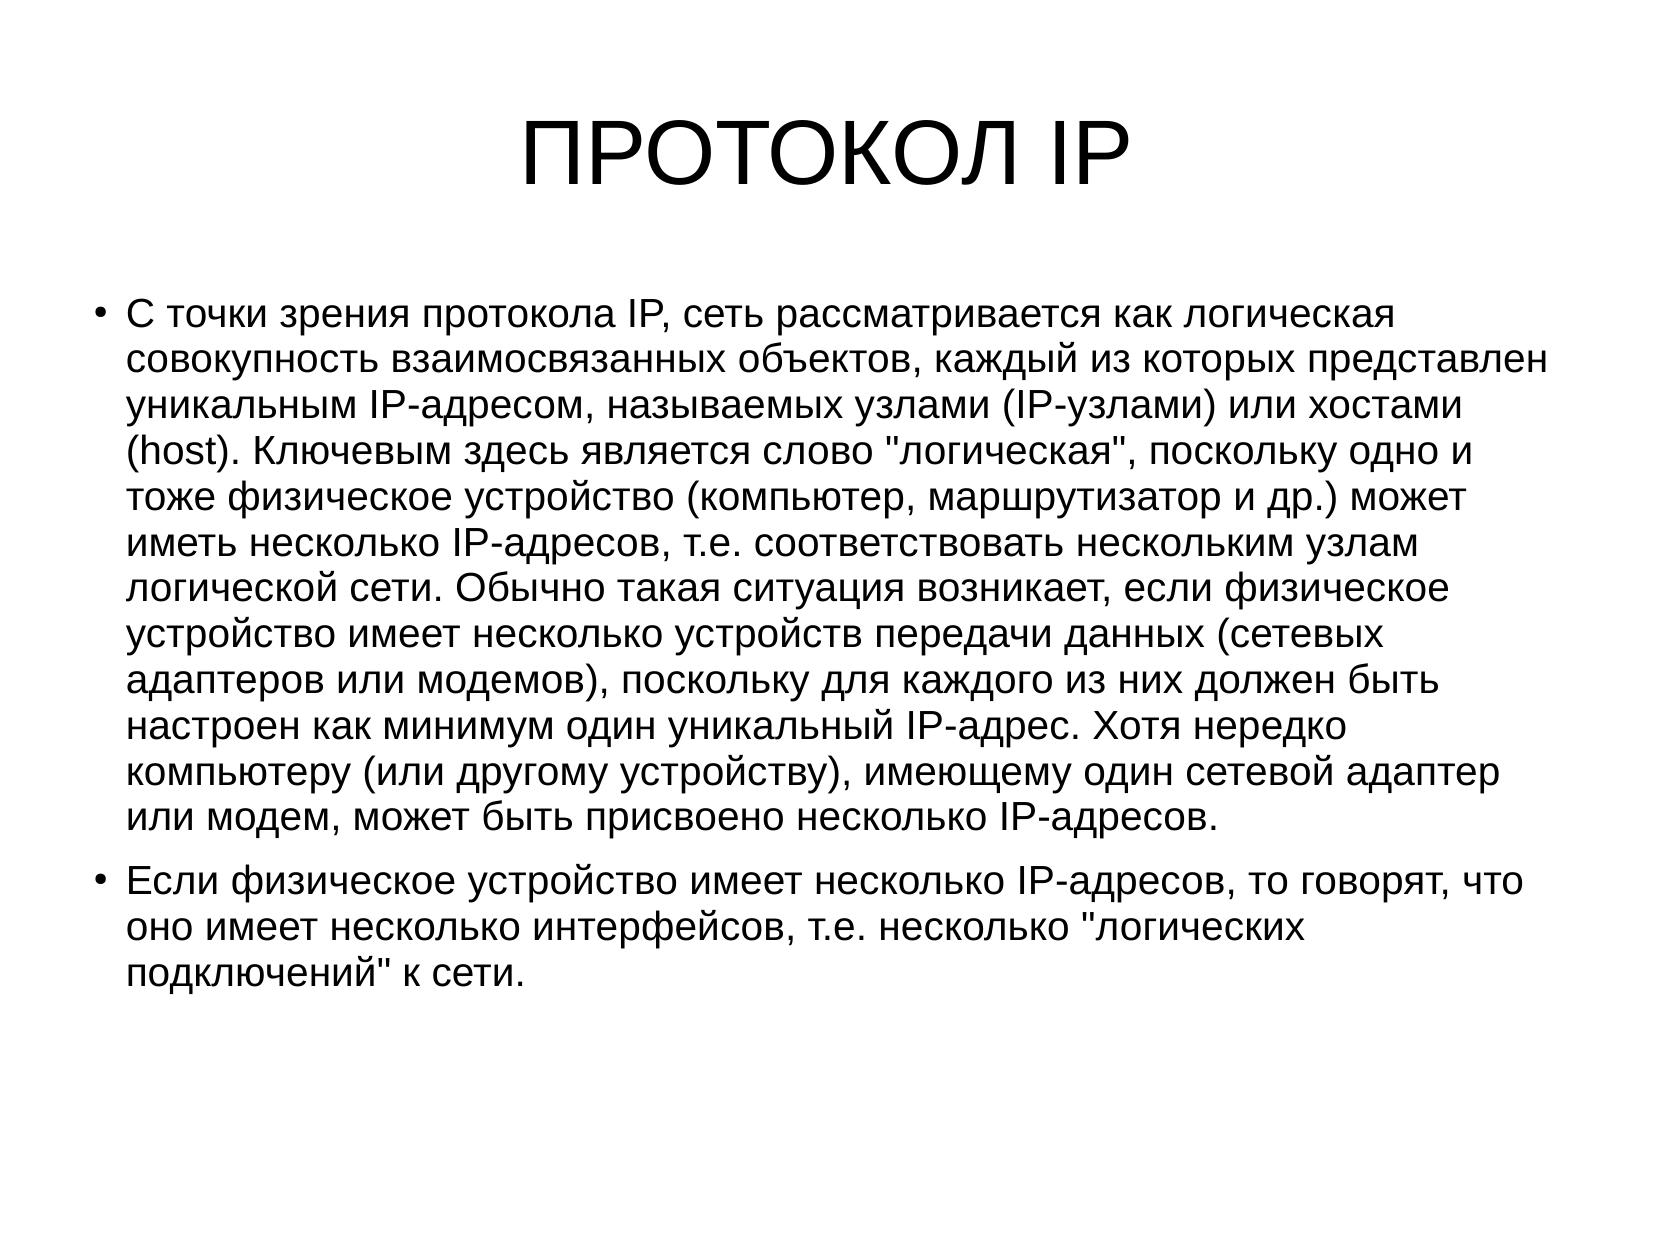

# ПРОТОКОЛ IP
С точки зрения протокола IP, сеть рассматривается как логическая совокупность взаимосвязанных объектов, каждый из которых представлен уникальным IP-адресом, называемых узлами (IP-узлами) или хостами (host). Ключевым здесь является слово "логическая", поскольку одно и тоже физическое устройство (компьютер, маршрутизатор и др.) может иметь несколько IP-адресов, т.е. соответствовать нескольким узлам логической сети. Обычно такая ситуация возникает, если физическое устройство имеет несколько устройств передачи данных (сетевых адаптеров или модемов), поскольку для каждого из них должен быть настроен как минимум один уникальный IP-адрес. Хотя нередко компьютеру (или другому устройству), имеющему один сетевой адаптер или модем, может быть присвоено несколько IP-адресов.
Если физическое устройство имеет несколько IP-адресов, то говорят, что оно имеет несколько интерфейсов, т.е. несколько "логических подключений" к сети.